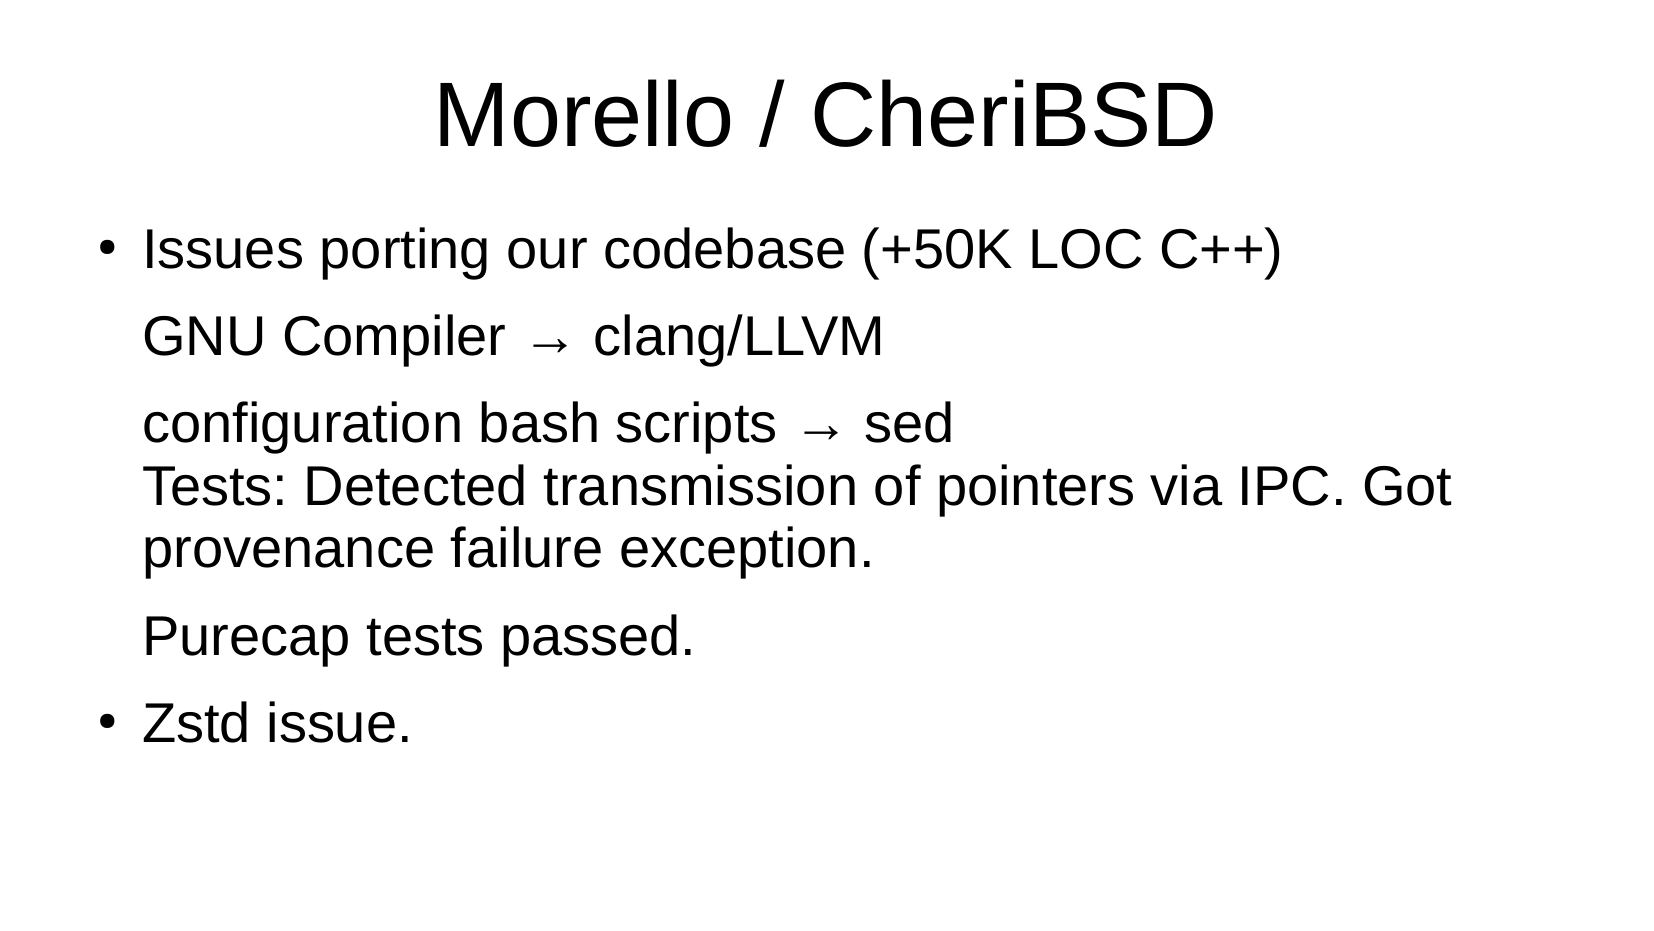

# Morello / CheriBSD
Issues porting our codebase (+50K LOC C++)
GNU Compiler → clang/LLVM
configuration bash scripts → sed
Tests: Detected transmission of pointers via IPC. Got provenance failure exception.
Purecap tests passed.
Zstd issue.